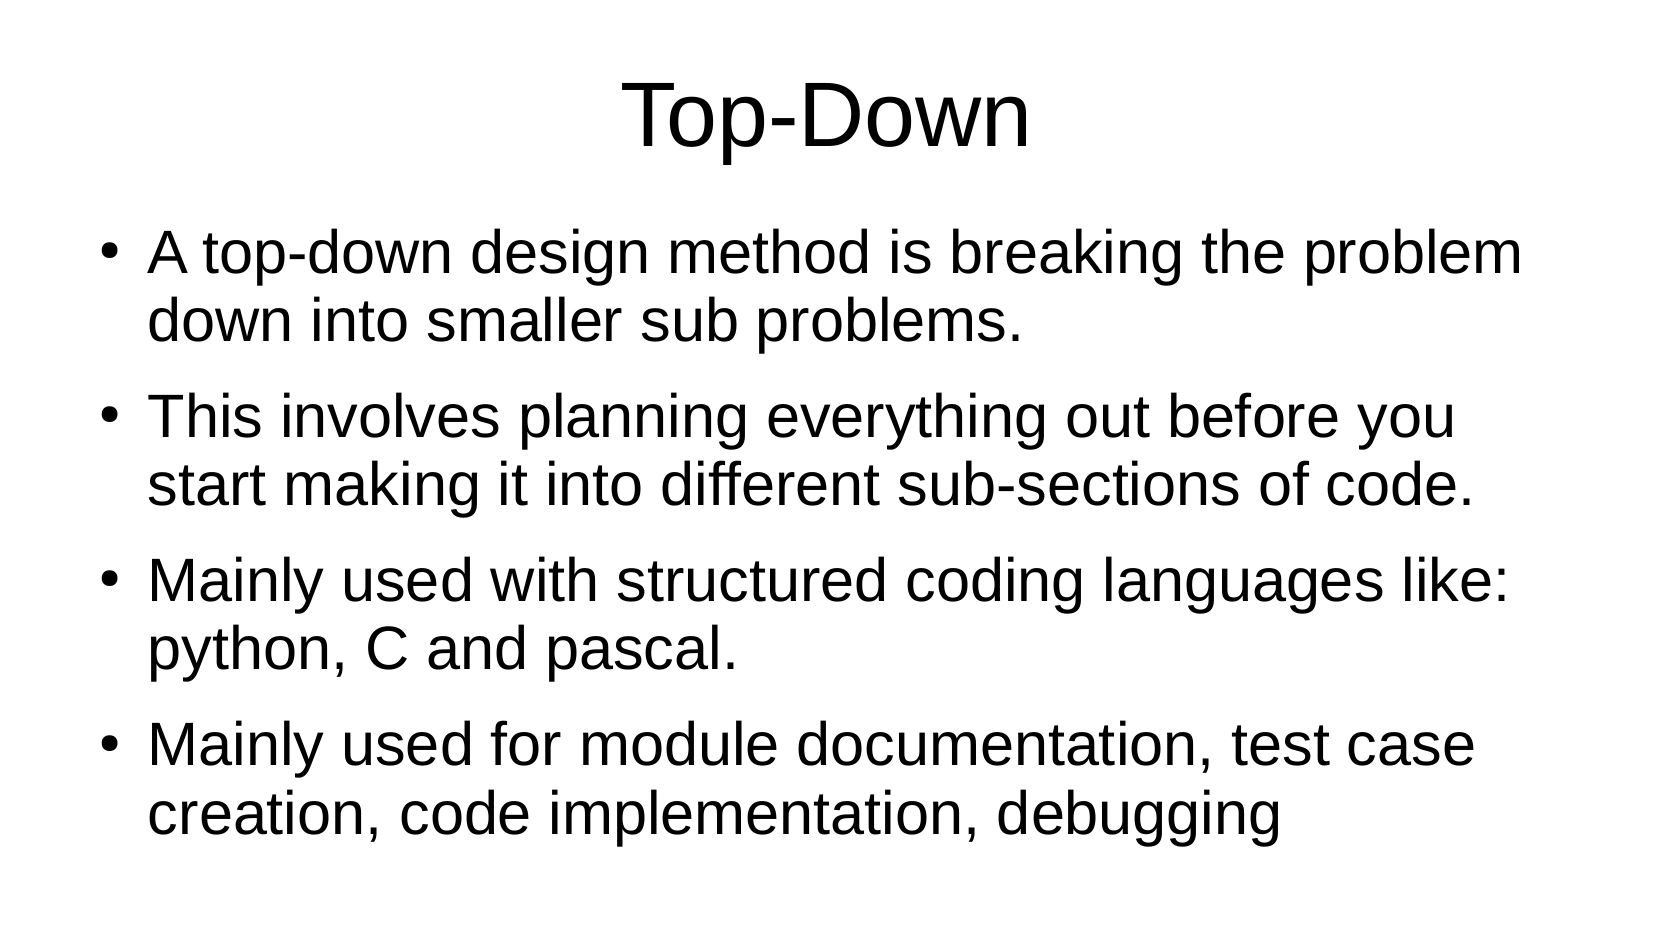

# Top-Down
A top-down design method is breaking the problem down into smaller sub problems.
This involves planning everything out before you start making it into different sub-sections of code.
Mainly used with structured coding languages like: python, C and pascal.
Mainly used for module documentation, test case creation, code implementation, debugging